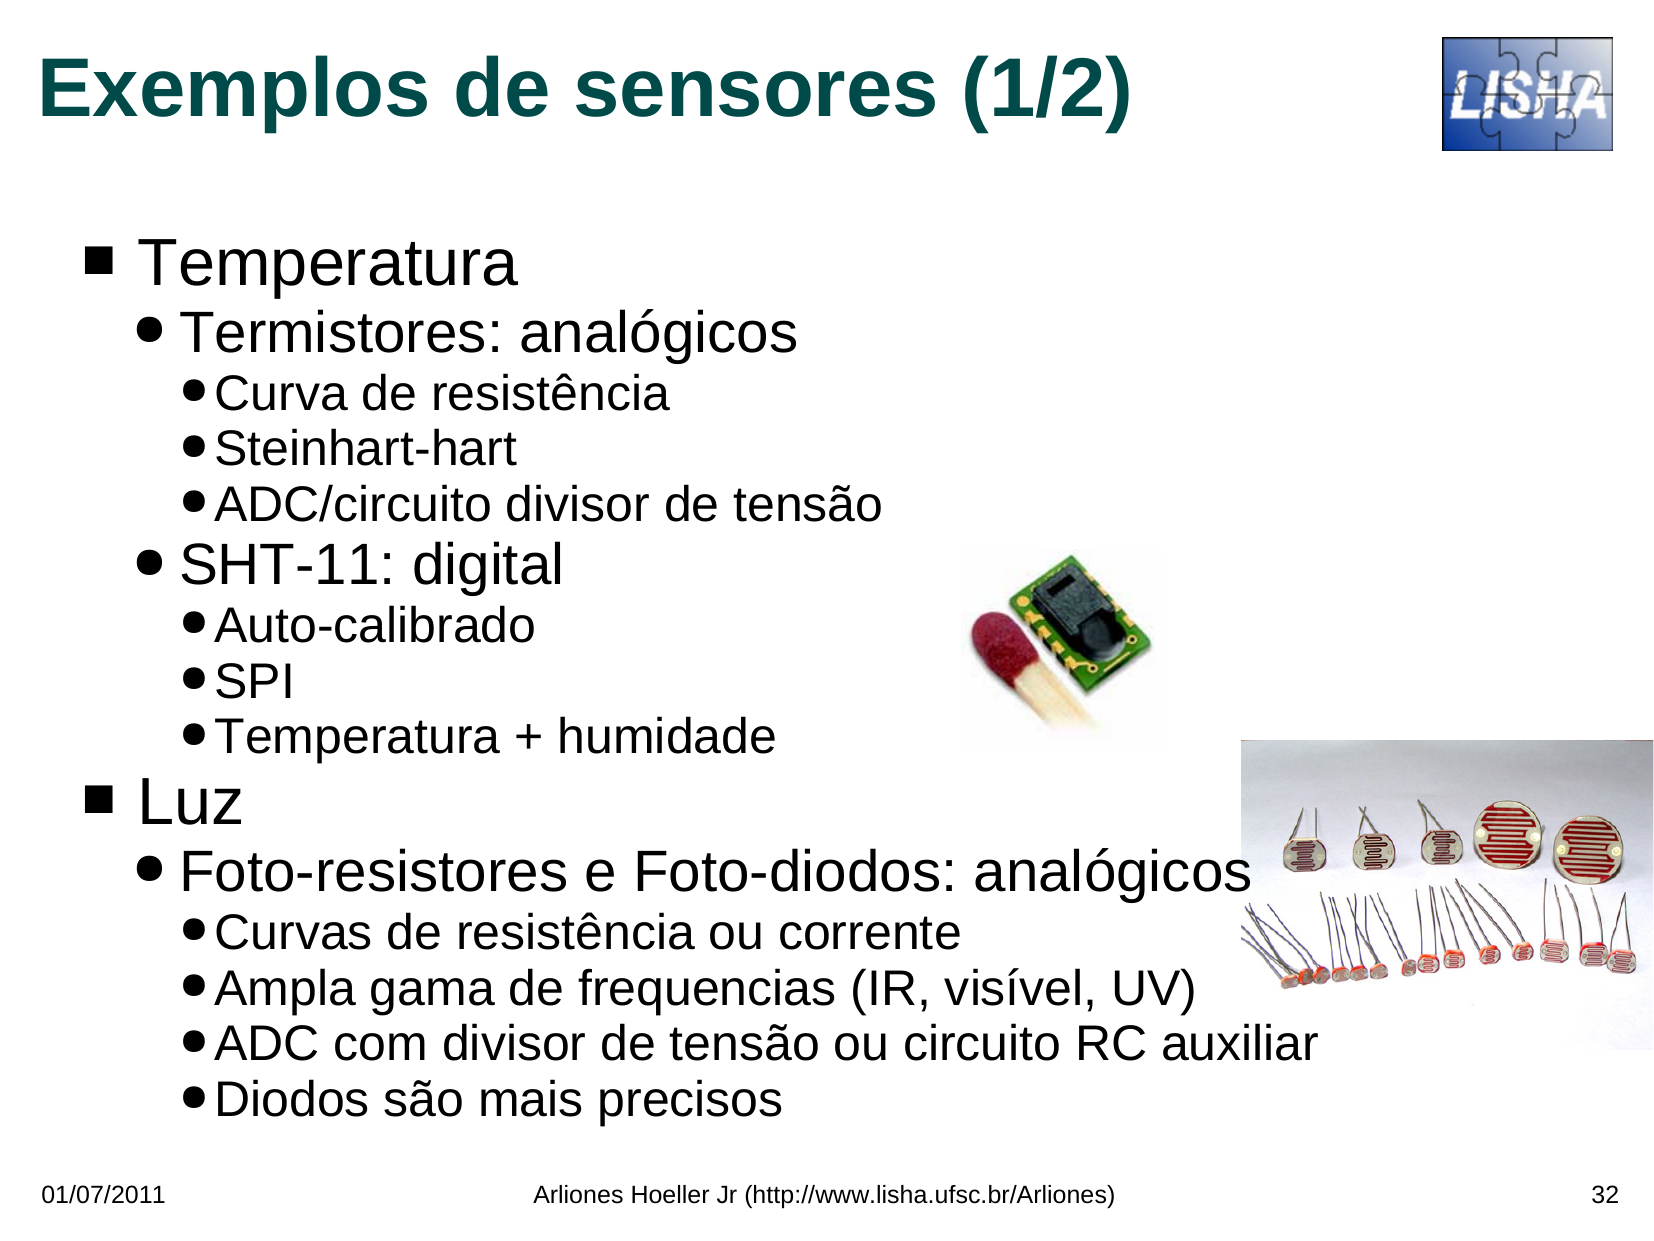

# Exemplos de sensores (1/2)
Temperatura
Termistores: analógicos
Curva de resistência
Steinhart-hart
ADC/circuito divisor de tensão
SHT-11: digital
Auto-calibrado
SPI
Temperatura + humidade
Luz
Foto-resistores e Foto-diodos: analógicos
Curvas de resistência ou corrente
Ampla gama de frequencias (IR, visível, UV)
ADC com divisor de tensão ou circuito RC auxiliar
Diodos são mais precisos